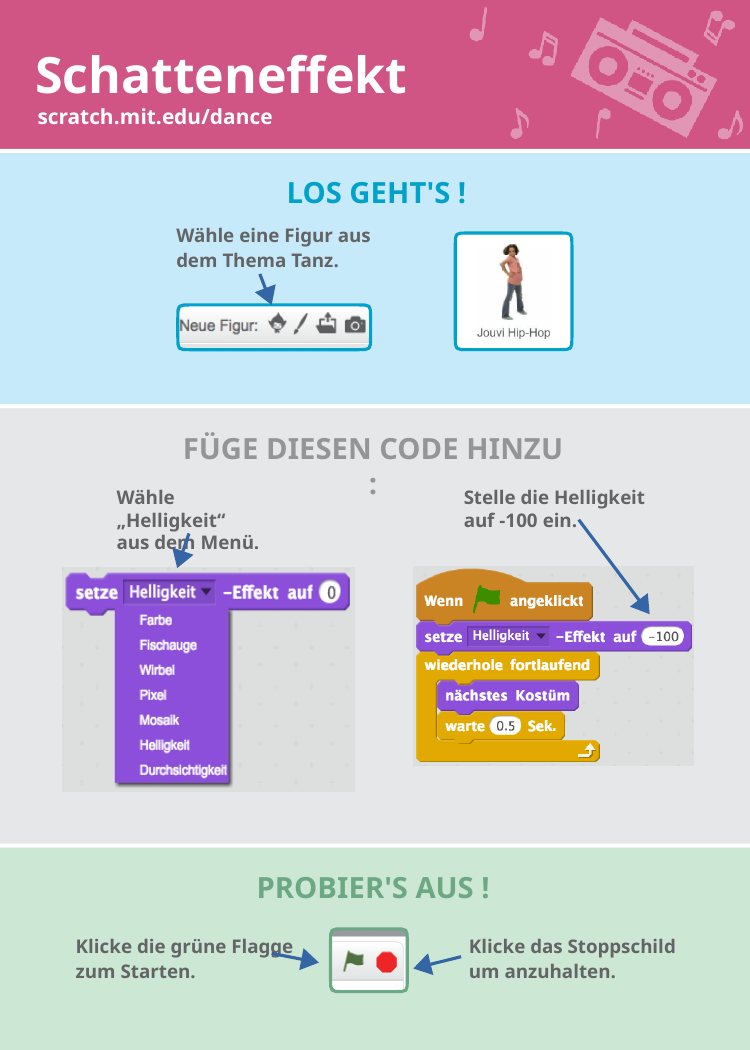

Schatteneffekt
scratch.mit.edu/dance
LOS GEHT'S !
Wähle eine Figur aus
dem Thema Tanz.
FÜGE DIESEN CODE HINZU :
Wähle „Helligkeit“
aus dem Menü.
Stelle die Helligkeit auf -100 ein.
PROBIER'S AUS !
Klicke die grüne Flagge zum Starten.
Klicke das Stoppschild um anzuhalten.